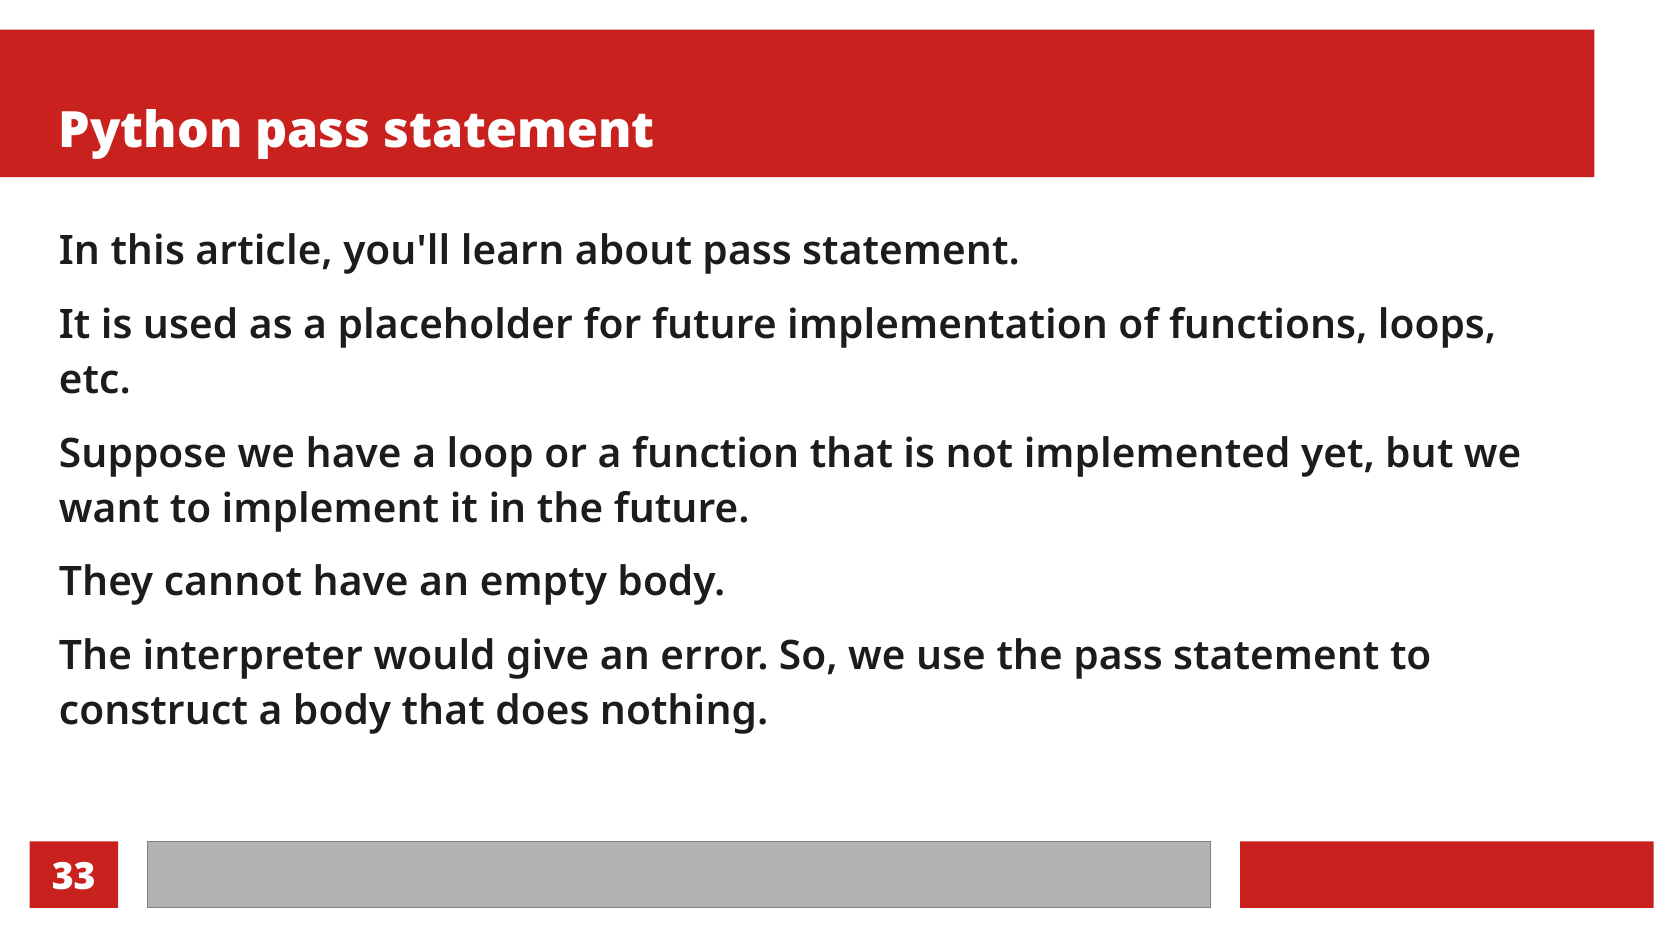

# Python pass statement
In this article, you'll learn about pass statement.
It is used as a placeholder for future implementation of functions, loops, etc.
Suppose we have a loop or a function that is not implemented yet, but we want to implement it in the future.
They cannot have an empty body.
The interpreter would give an error. So, we use the pass statement to construct a body that does nothing.
33